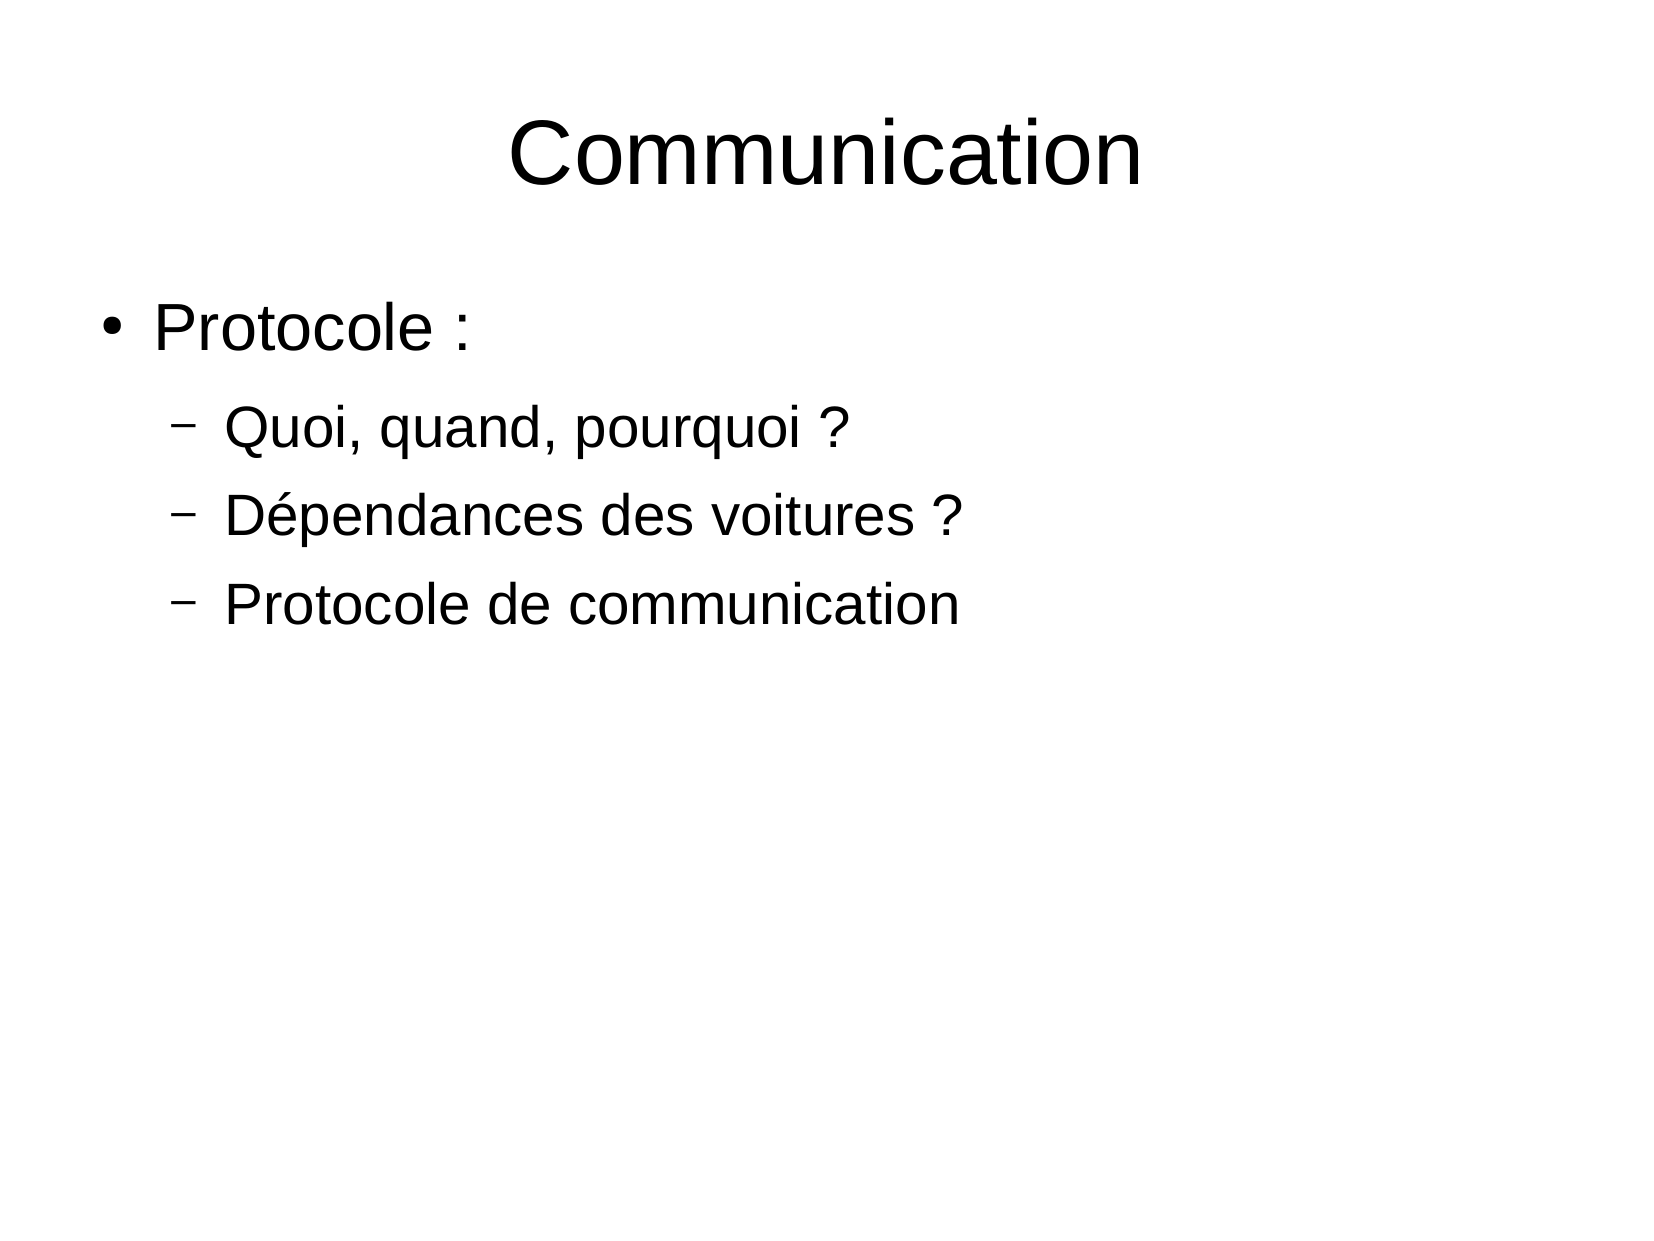

# Communication
Protocole :
Quoi, quand, pourquoi ?
Dépendances des voitures ?
Protocole de communication